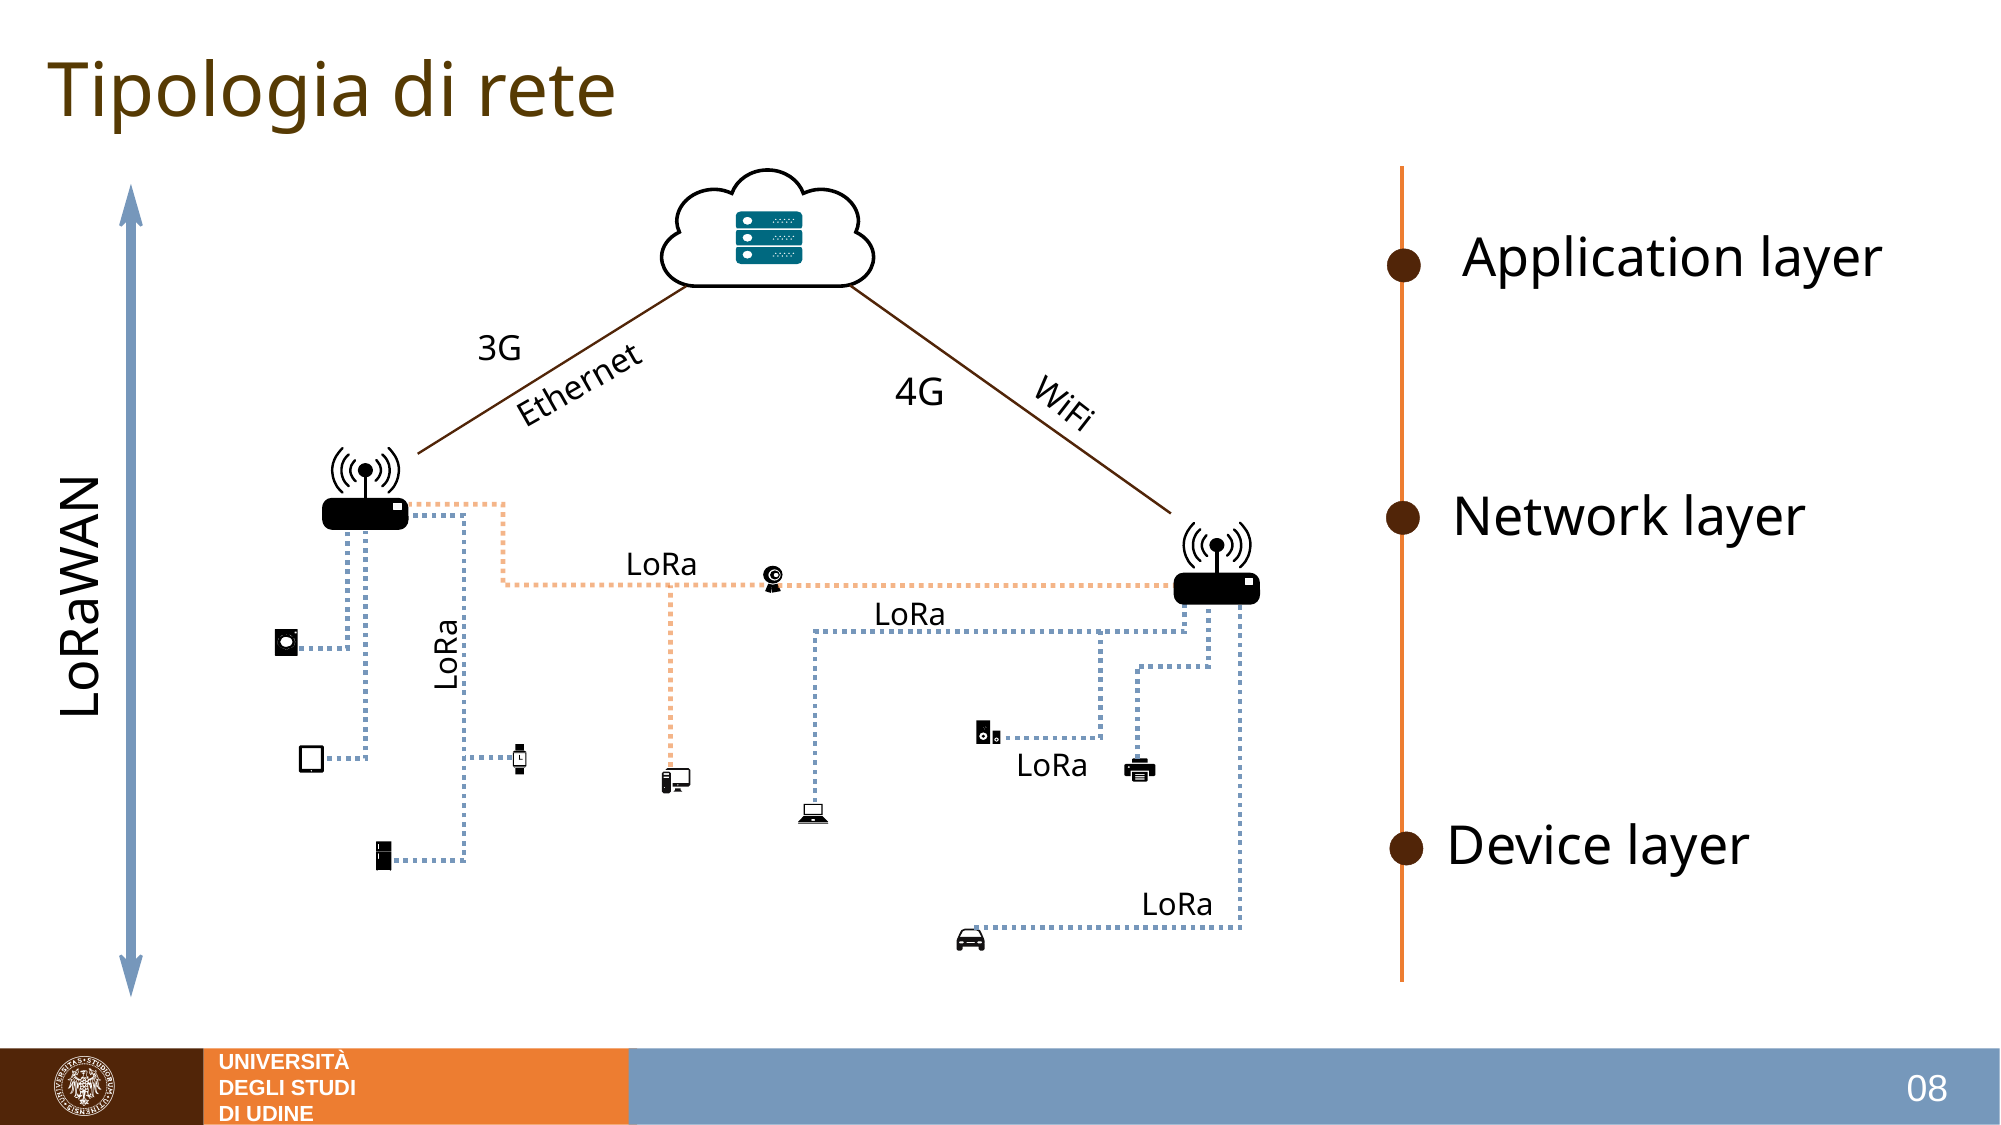

Tipologia di rete
UNIVERSITÀ
DEGLI STUDI
DI UDINE
08